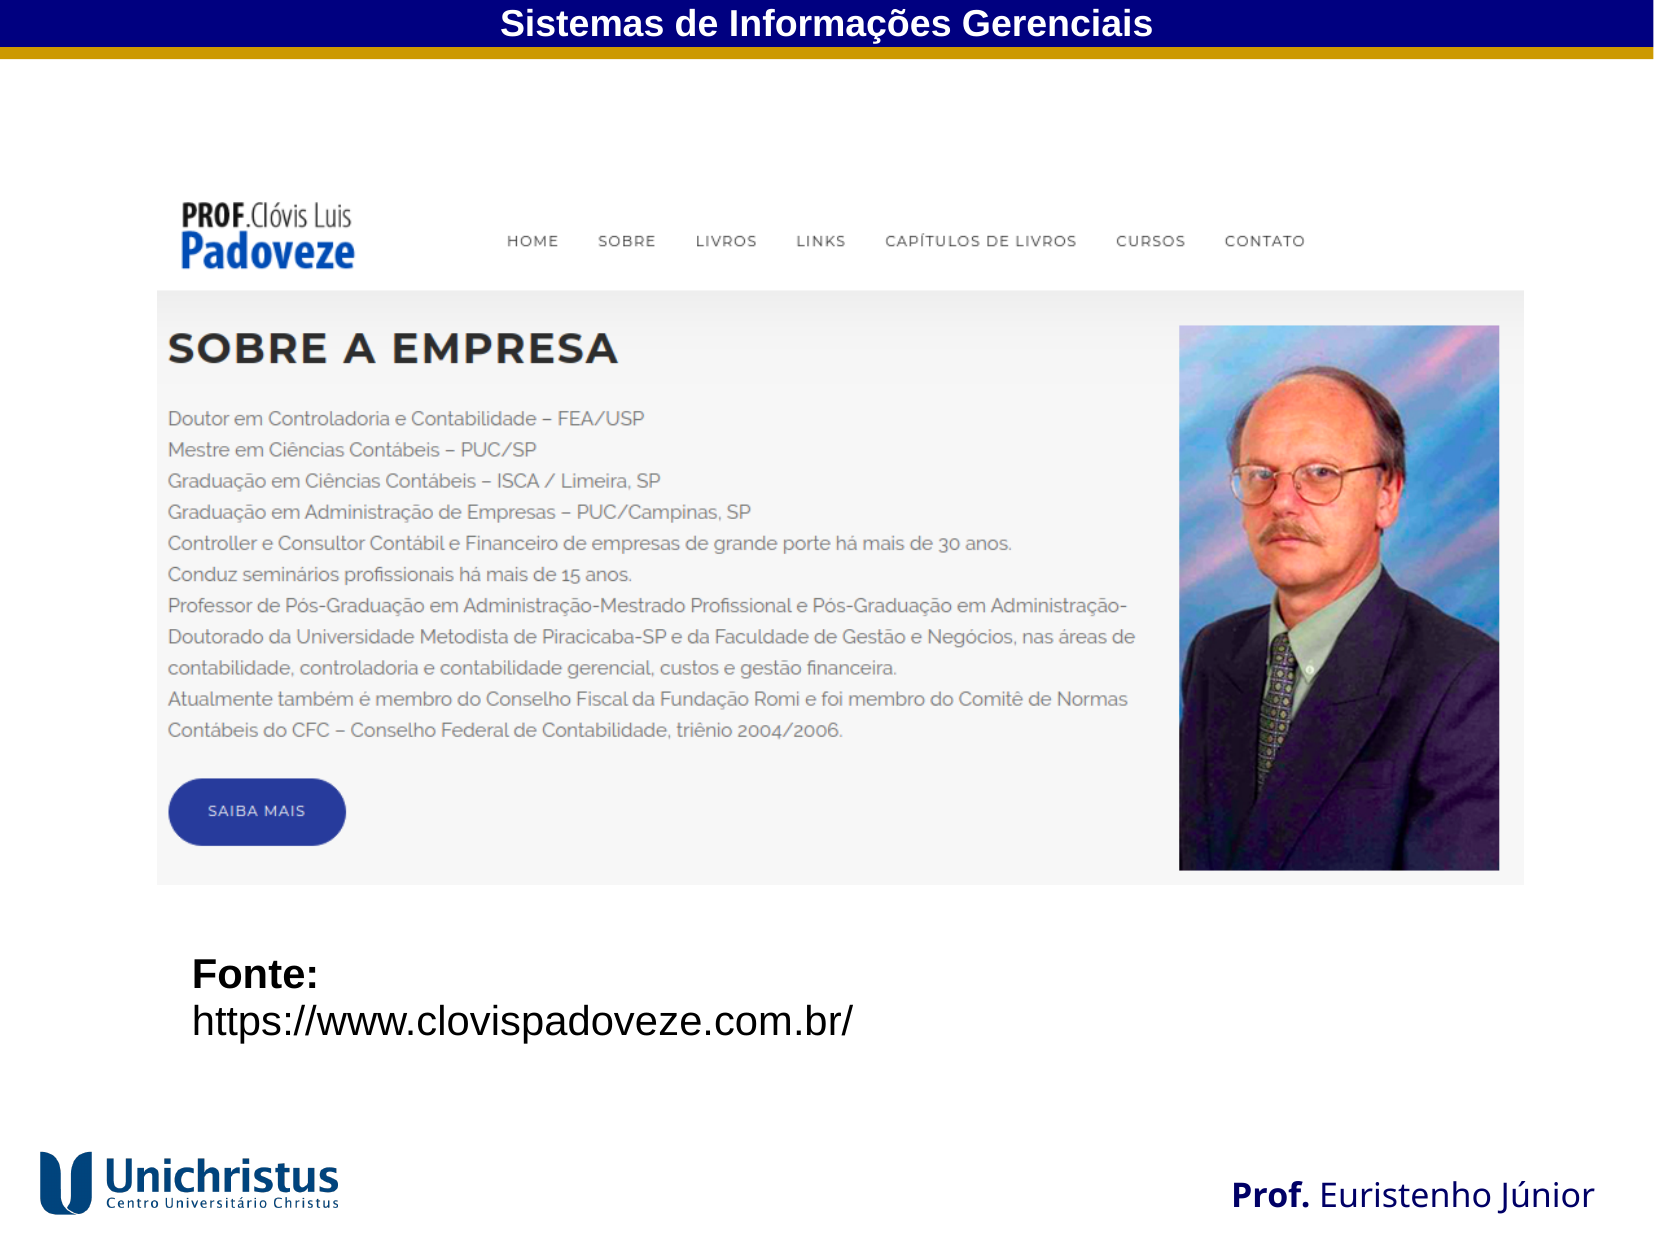

Sistemas de Informações Gerenciais
Fonte:https://www.clovispadoveze.com.br/
Prof. Euristenho Júnior